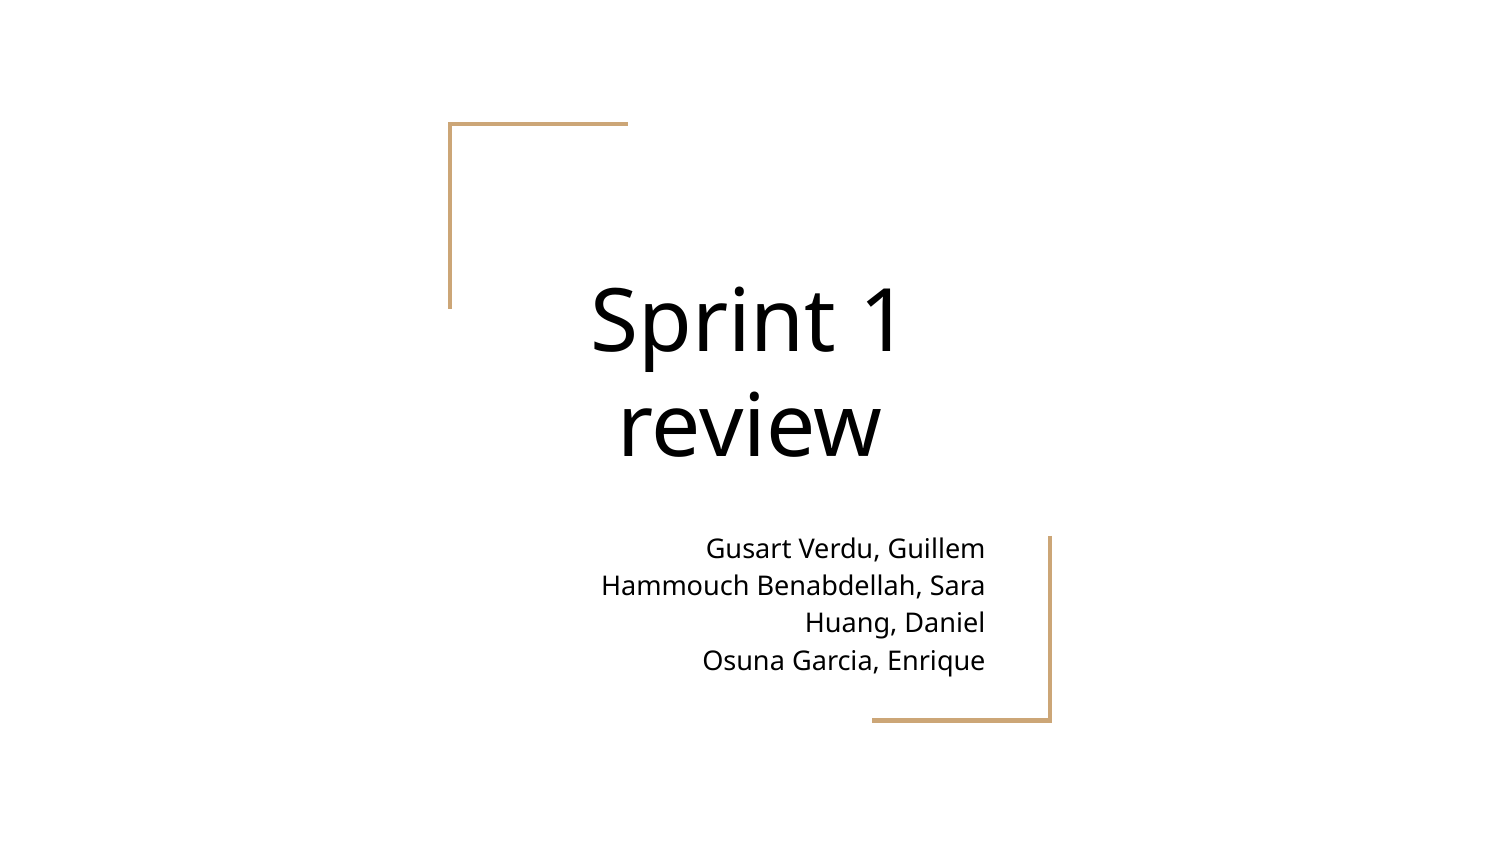

# Sprint 1 review
Gusart Verdu, Guillem
Hammouch Benabdellah, Sara
Huang, Daniel
Osuna Garcia, Enrique